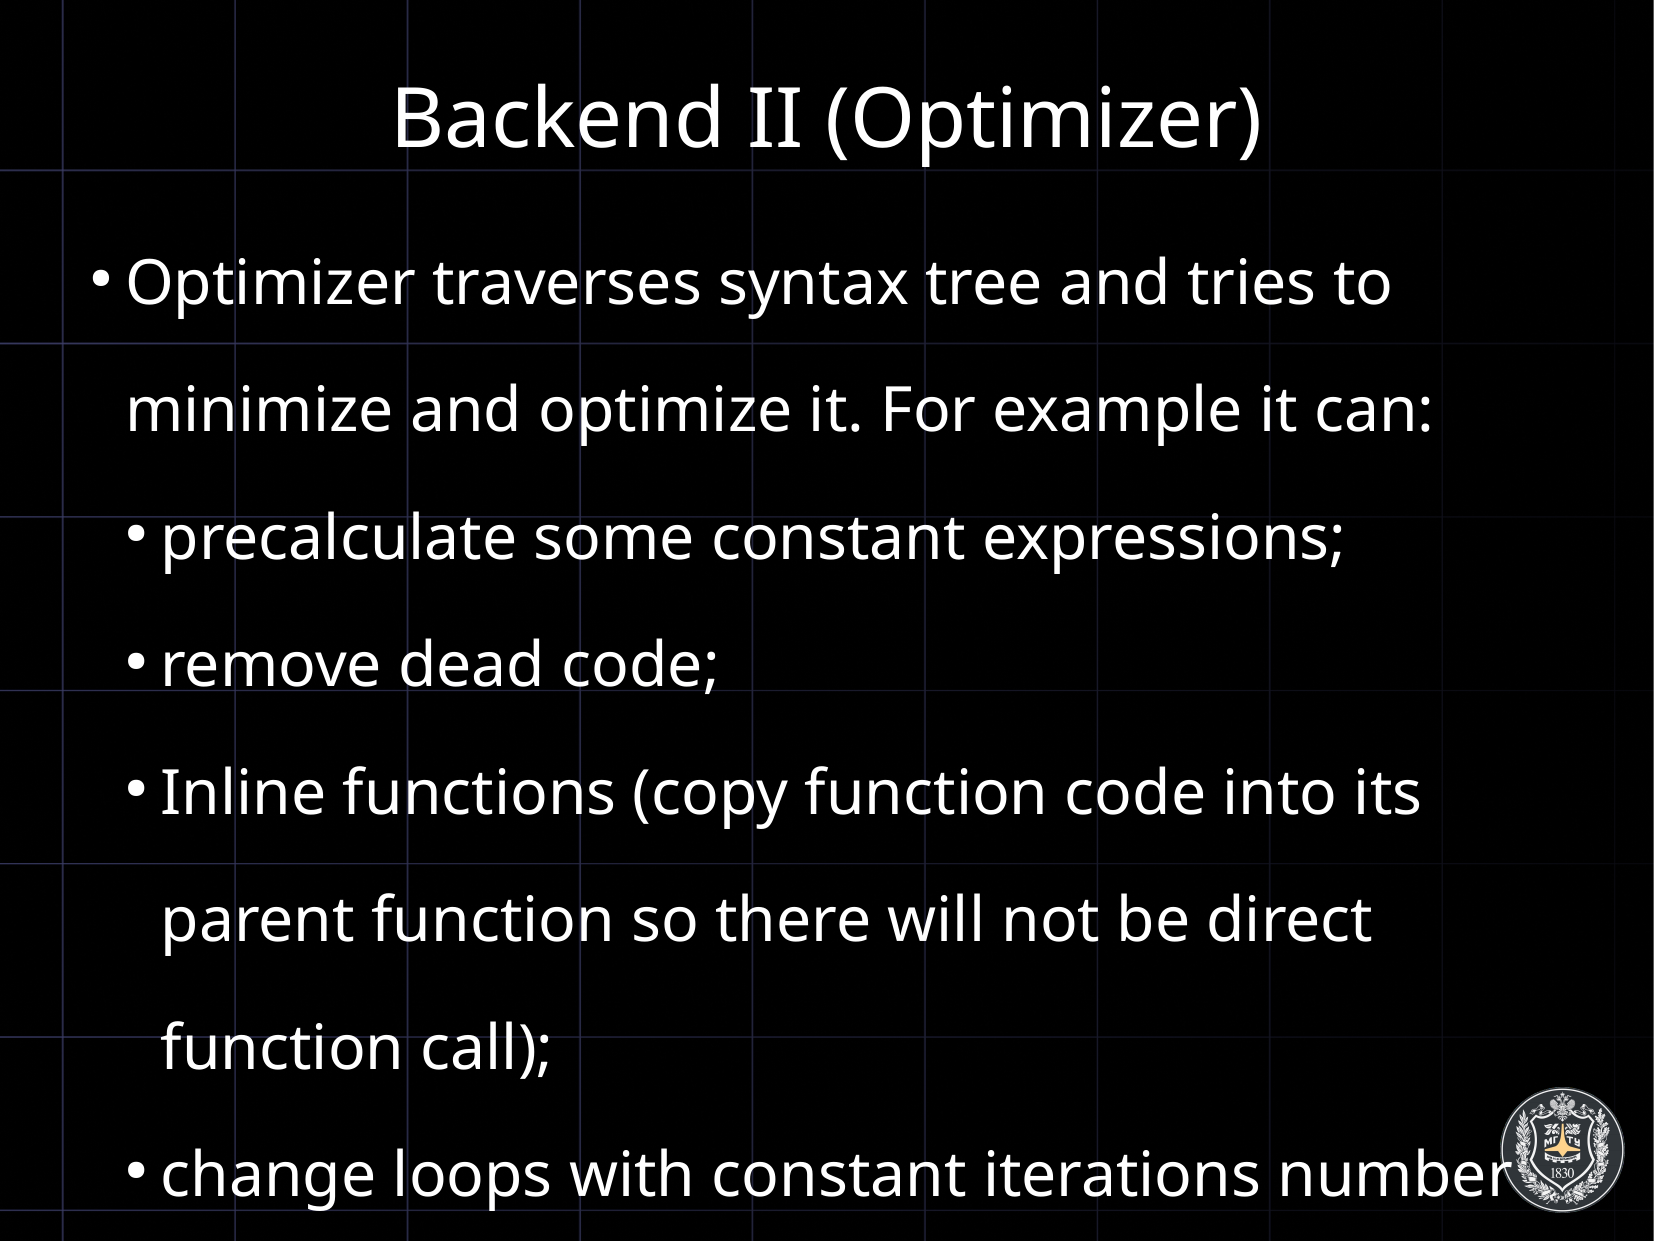

# Backend II (Optimizer)
Optimizer traverses syntax tree and tries to minimize and optimize it. For example it can:
precalculate some constant expressions;
remove dead code;
Inline functions (copy function code into its parent function so there will not be direct function call);
change loops with constant iterations number to linear instructions flow;
etc.